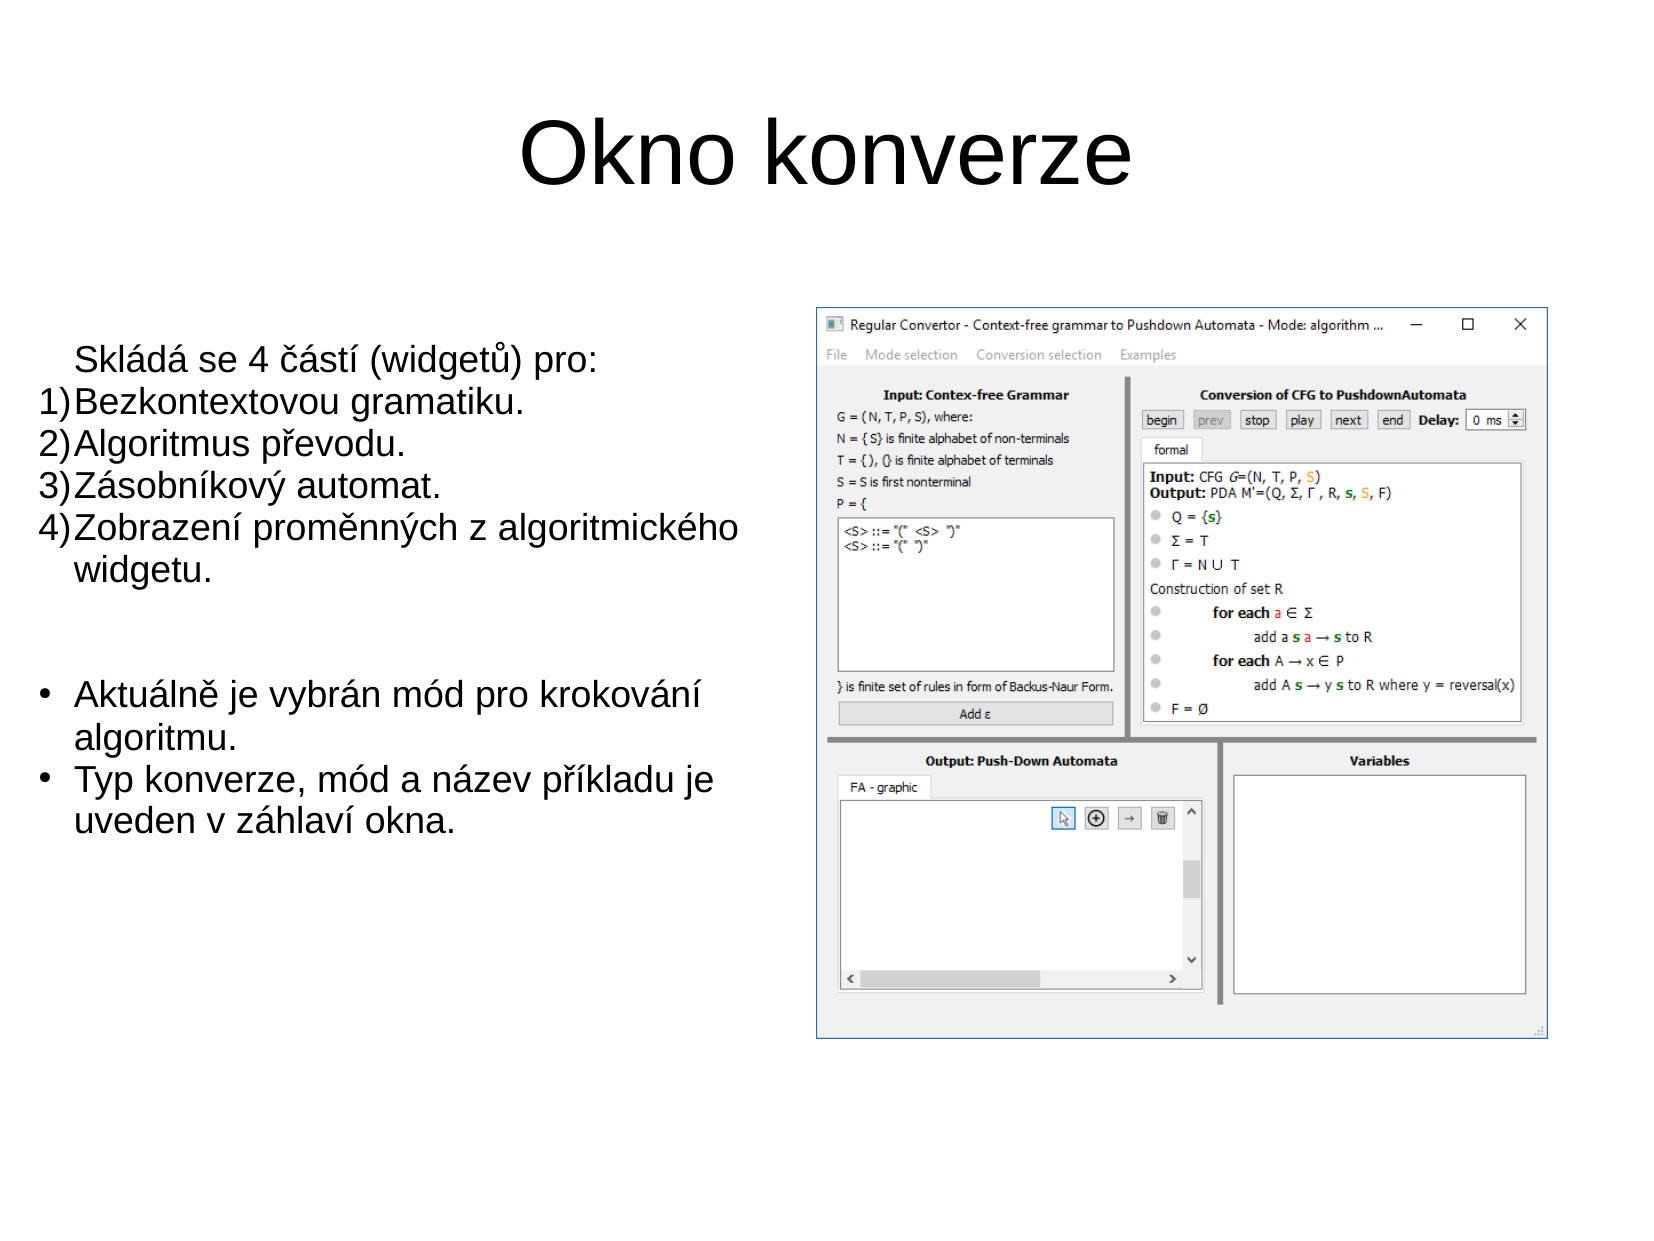

# Okno konverze
Skládá se 4 částí (widgetů) pro:
Bezkontextovou gramatiku.
Algoritmus převodu.
Zásobníkový automat.
Zobrazení proměnných z algoritmického widgetu.
Aktuálně je vybrán mód pro krokování algoritmu.
Typ konverze, mód a název příkladu je uveden v záhlaví okna.